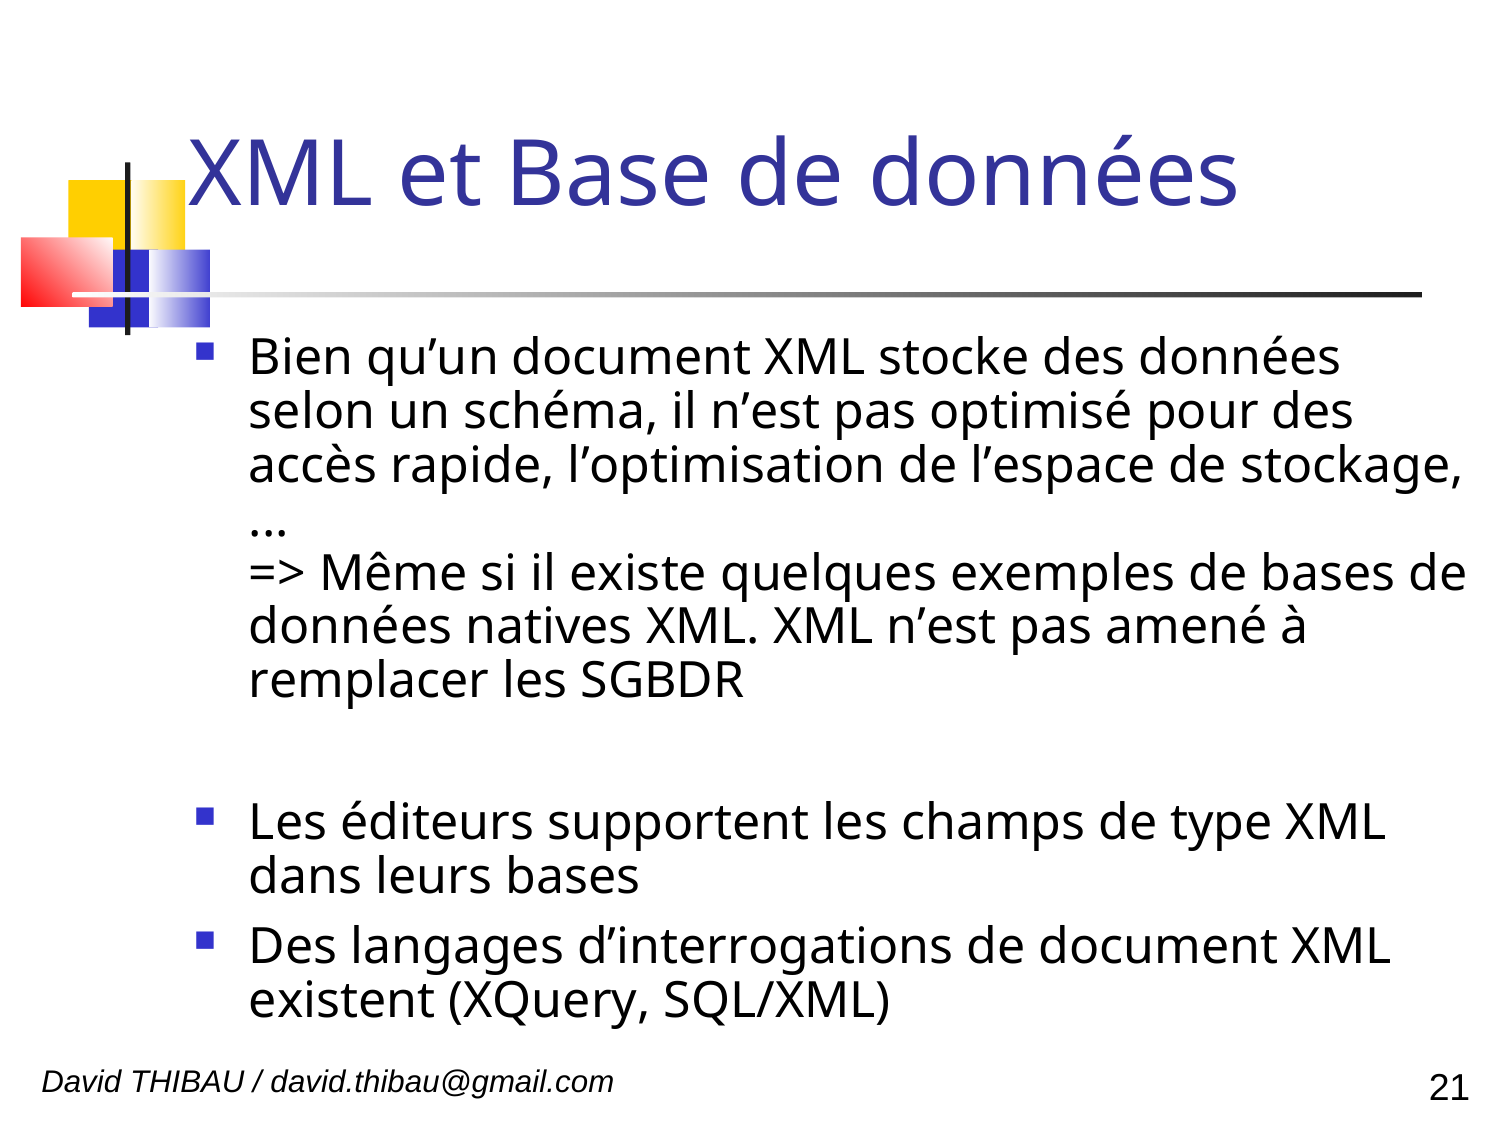

# XML et Base de données
Bien qu’un document XML stocke des données selon un schéma, il n’est pas optimisé pour des accès rapide, l’optimisation de l’espace de stockage, ...
=> Même si il existe quelques exemples de bases de données natives XML. XML n’est pas amené à remplacer les SGBDR
Les éditeurs supportent les champs de type XML dans leurs bases
Des langages d’interrogations de document XML existent (XQuery, SQL/XML)